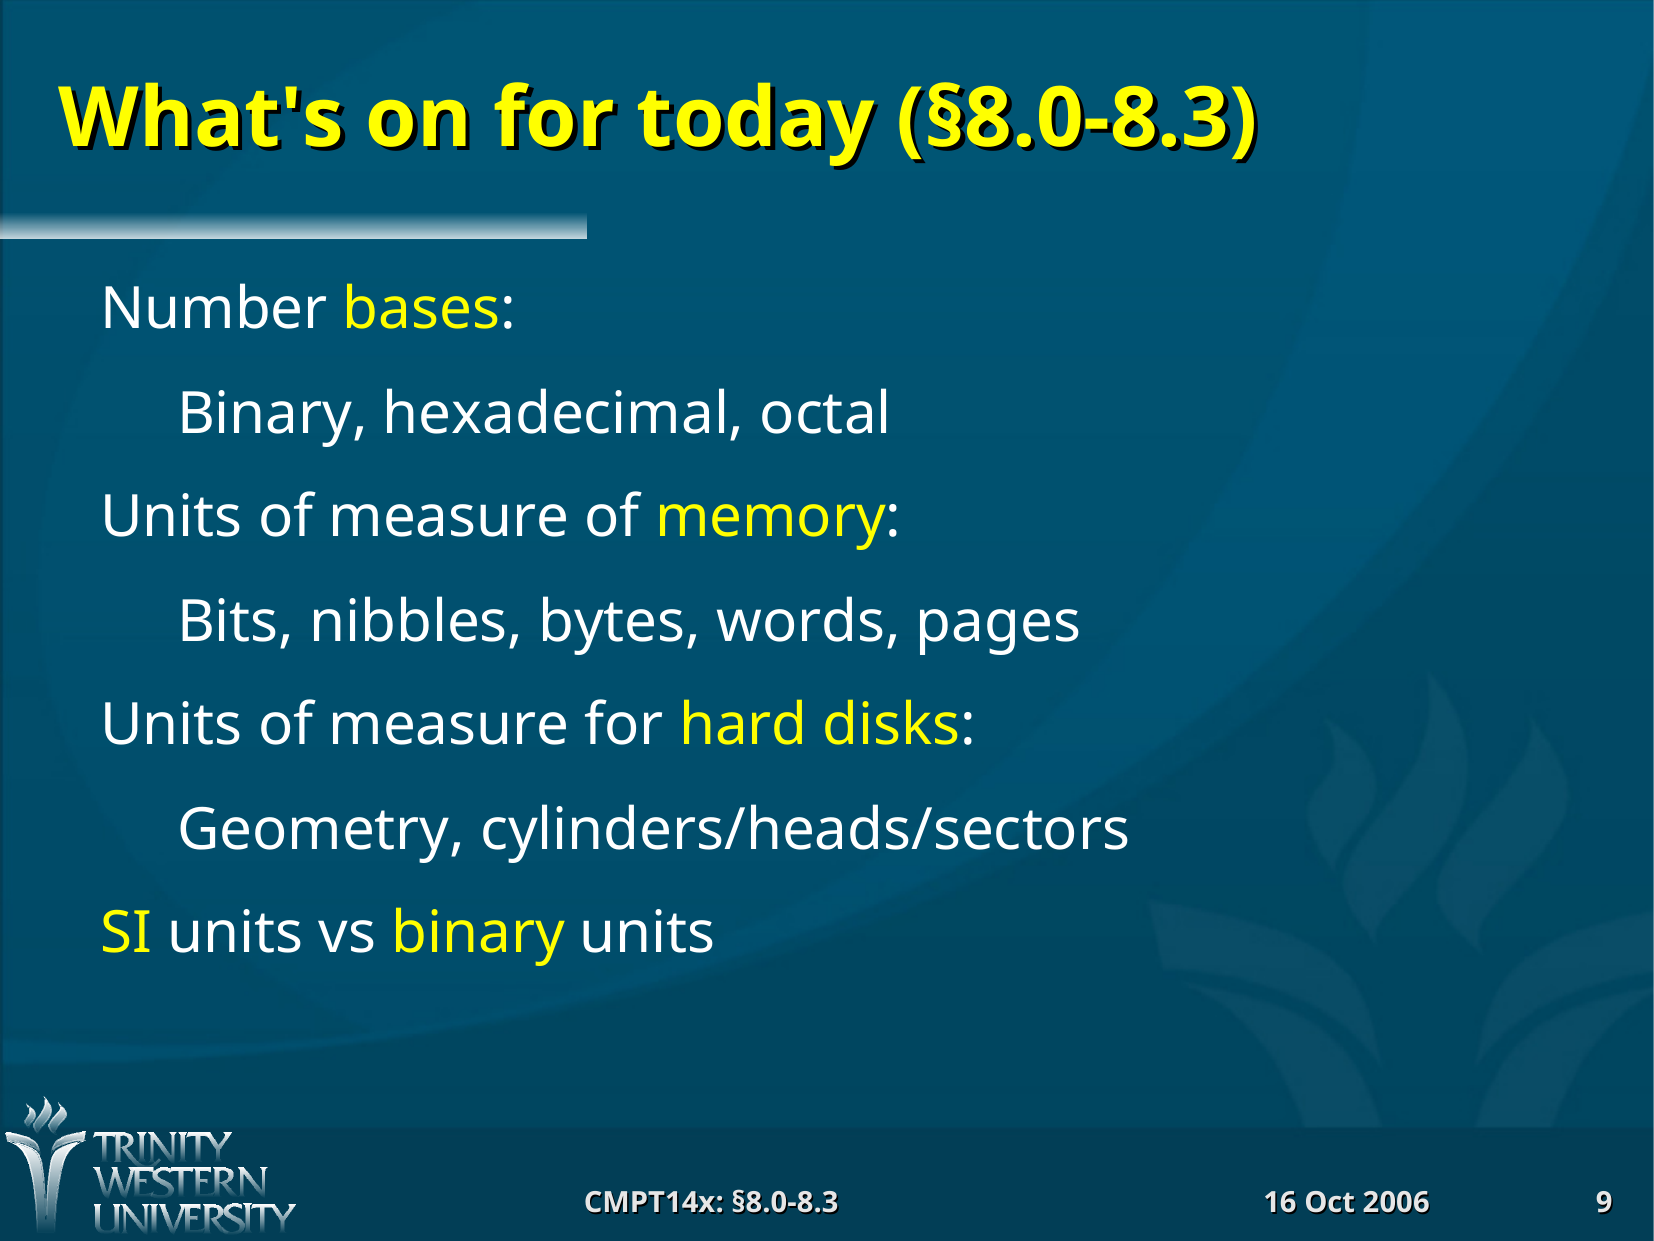

# What's on for today (§8.0-8.3)
Number bases:
Binary, hexadecimal, octal
Units of measure of memory:
Bits, nibbles, bytes, words, pages
Units of measure for hard disks:
Geometry, cylinders/heads/sectors
SI units vs binary units
CMPT14x: §8.0-8.3
16 Oct 2006
9